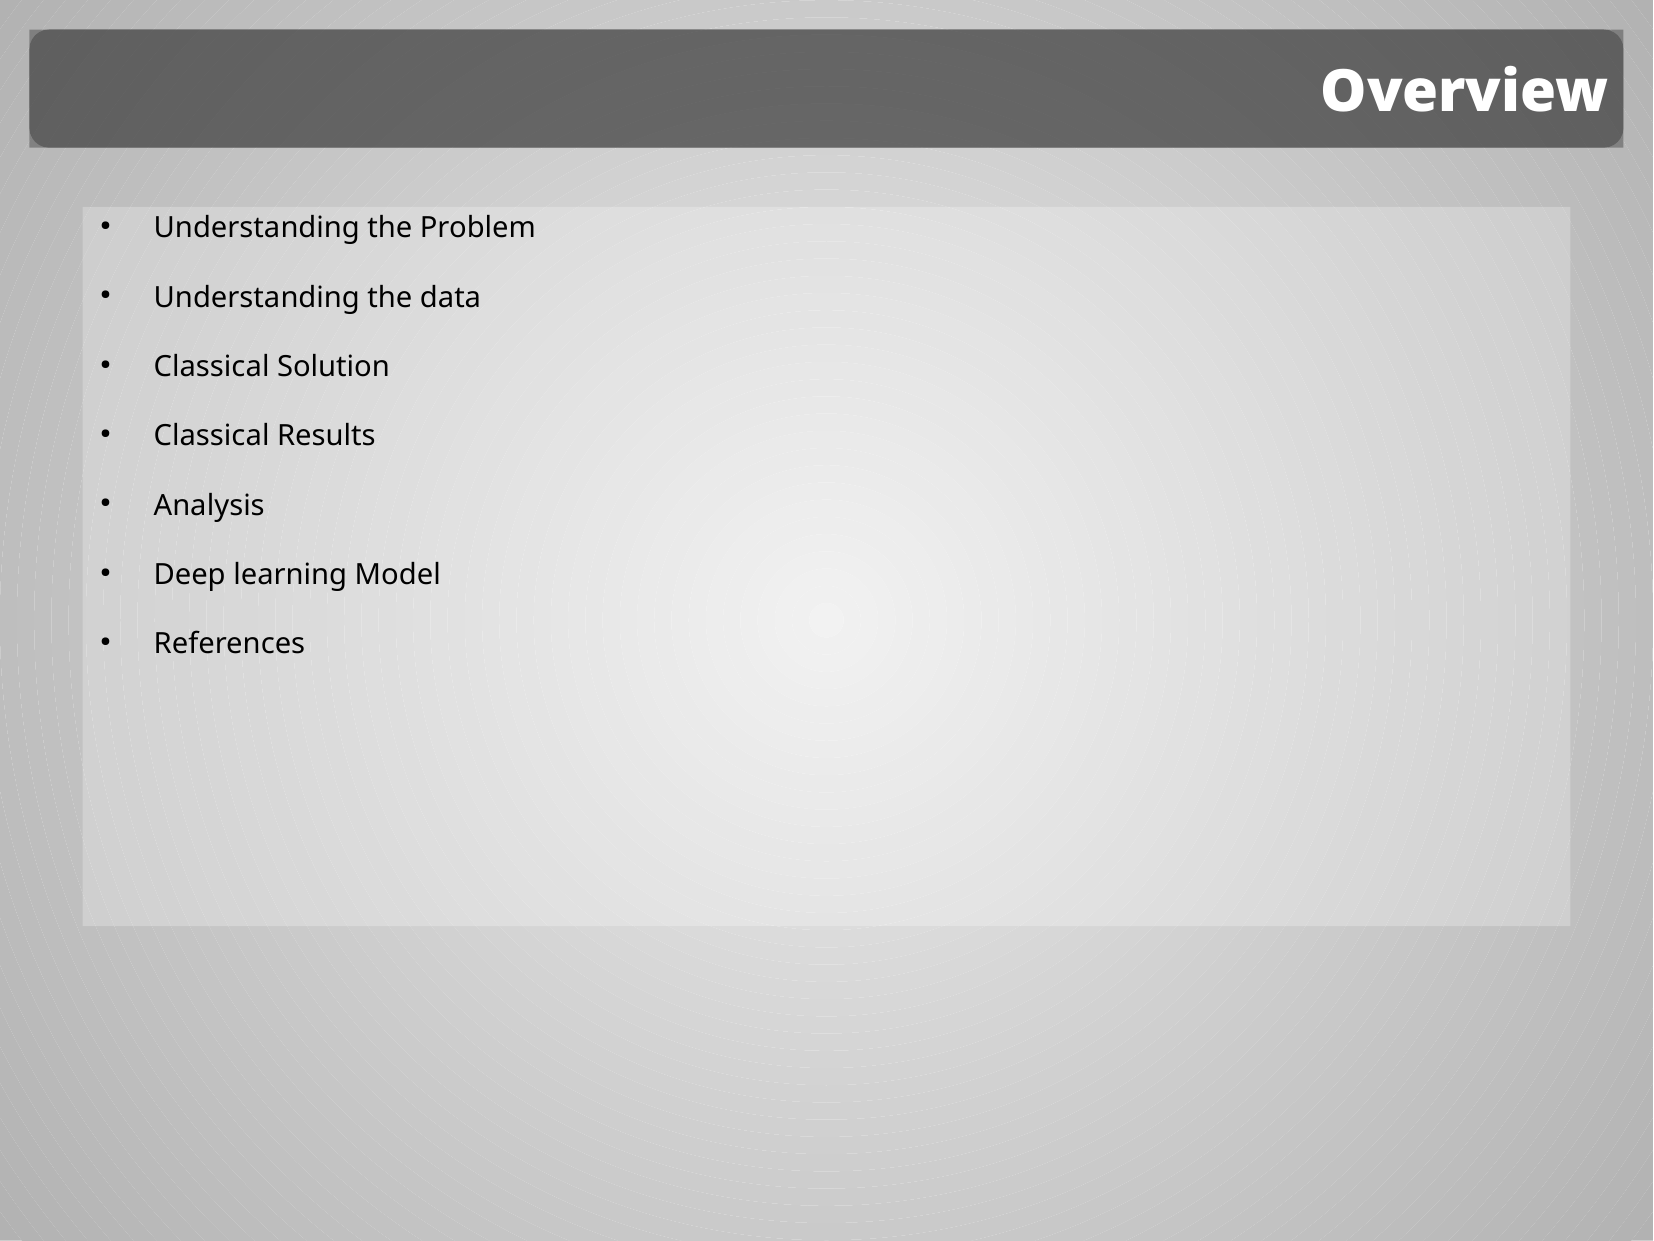

# Overview
Understanding the Problem
Understanding the data
Classical Solution
Classical Results
Analysis
Deep learning Model
References